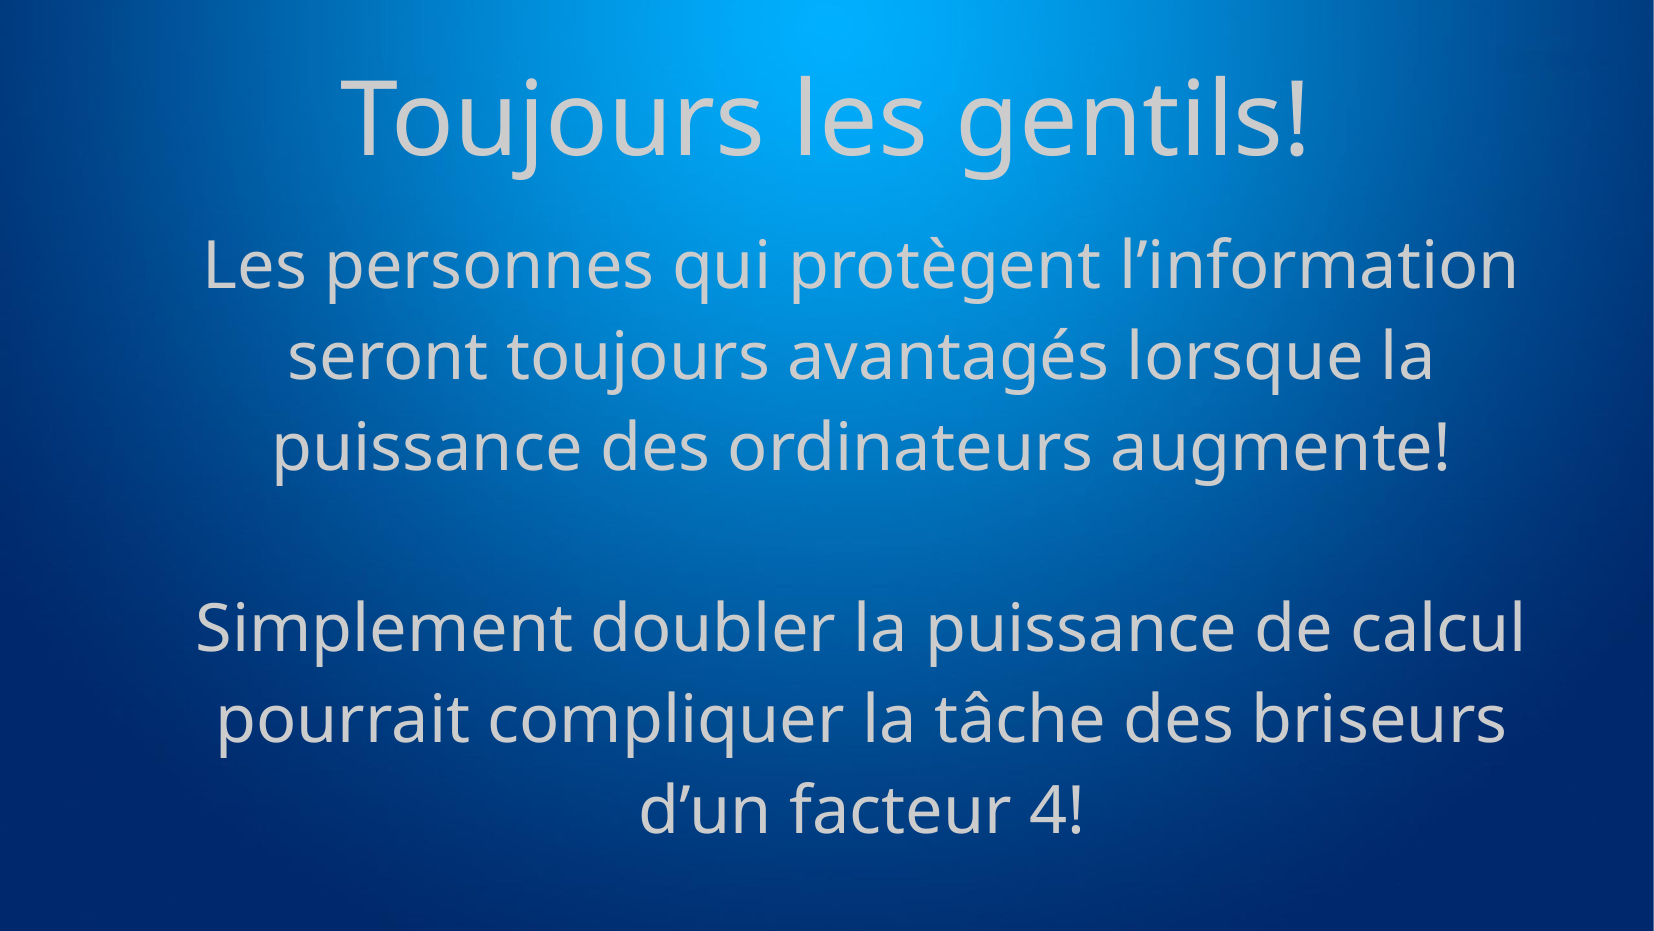

# Toujours les gentils!
Les personnes qui protègent l’information seront toujours avantagés lorsque la puissance des ordinateurs augmente!
Simplement doubler la puissance de calcul pourrait compliquer la tâche des briseurs d’un facteur 4!